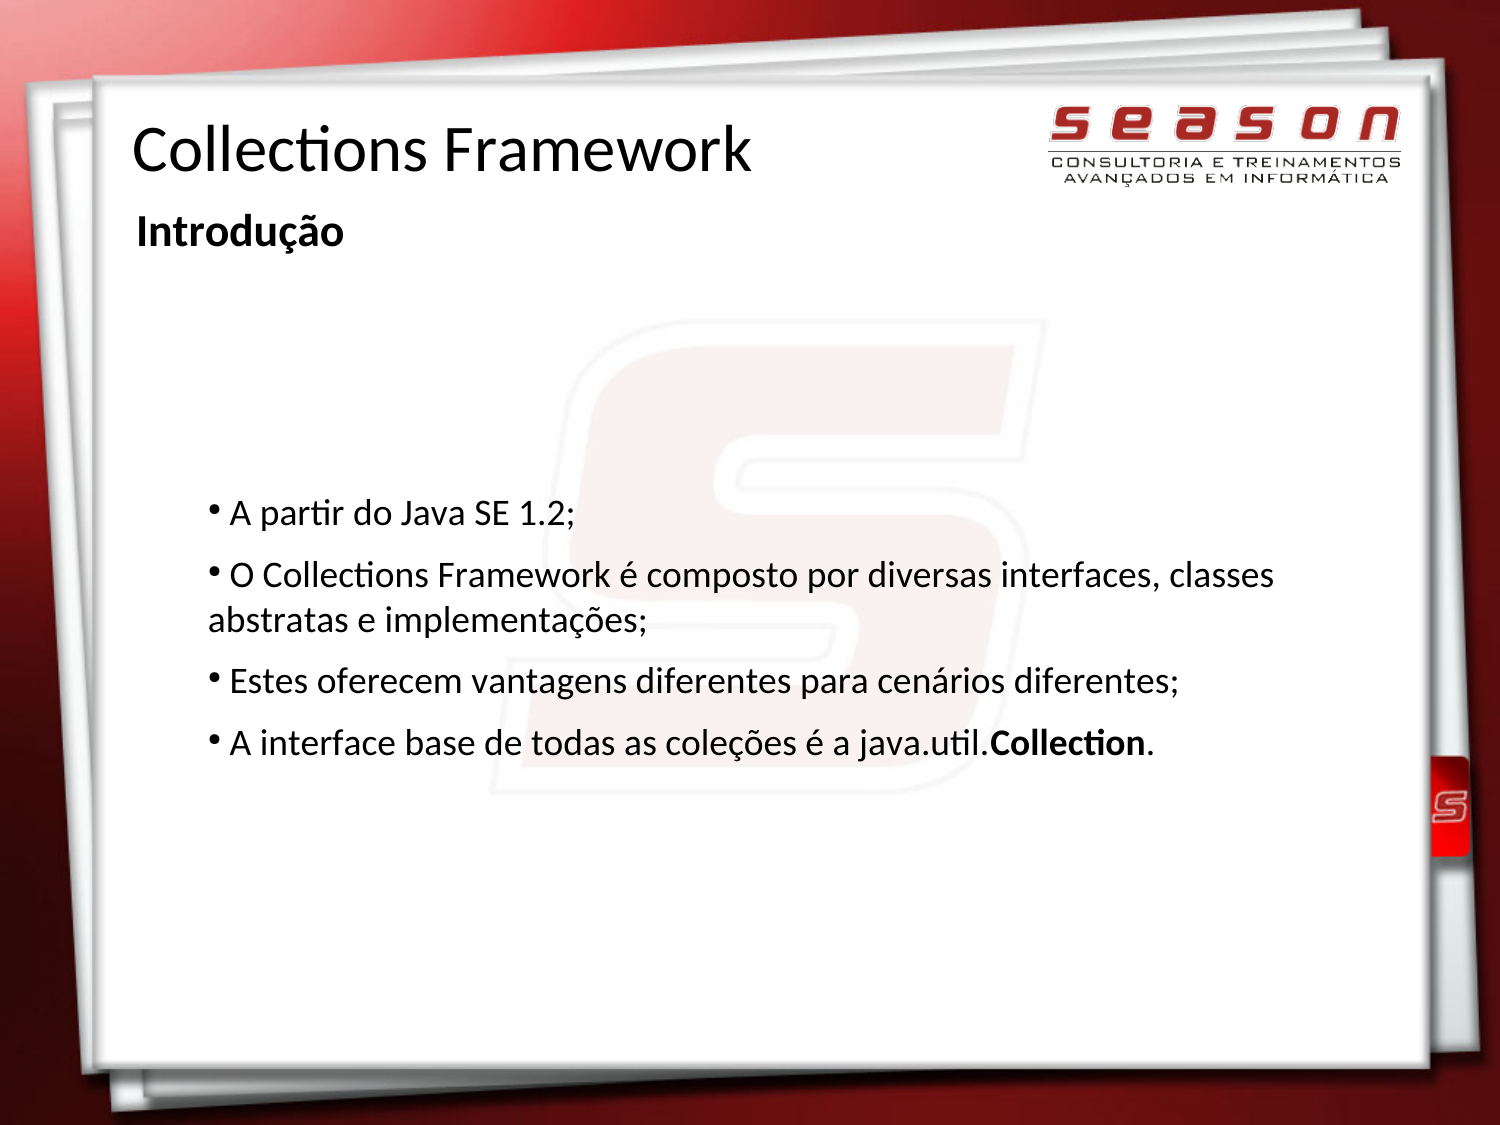

# Collections Framework
Introdução
 A partir do Java SE 1.2;
 O Collections Framework é composto por diversas interfaces, classes abstratas e implementações;
 Estes oferecem vantagens diferentes para cenários diferentes;
 A interface base de todas as coleções é a java.util.Collection.